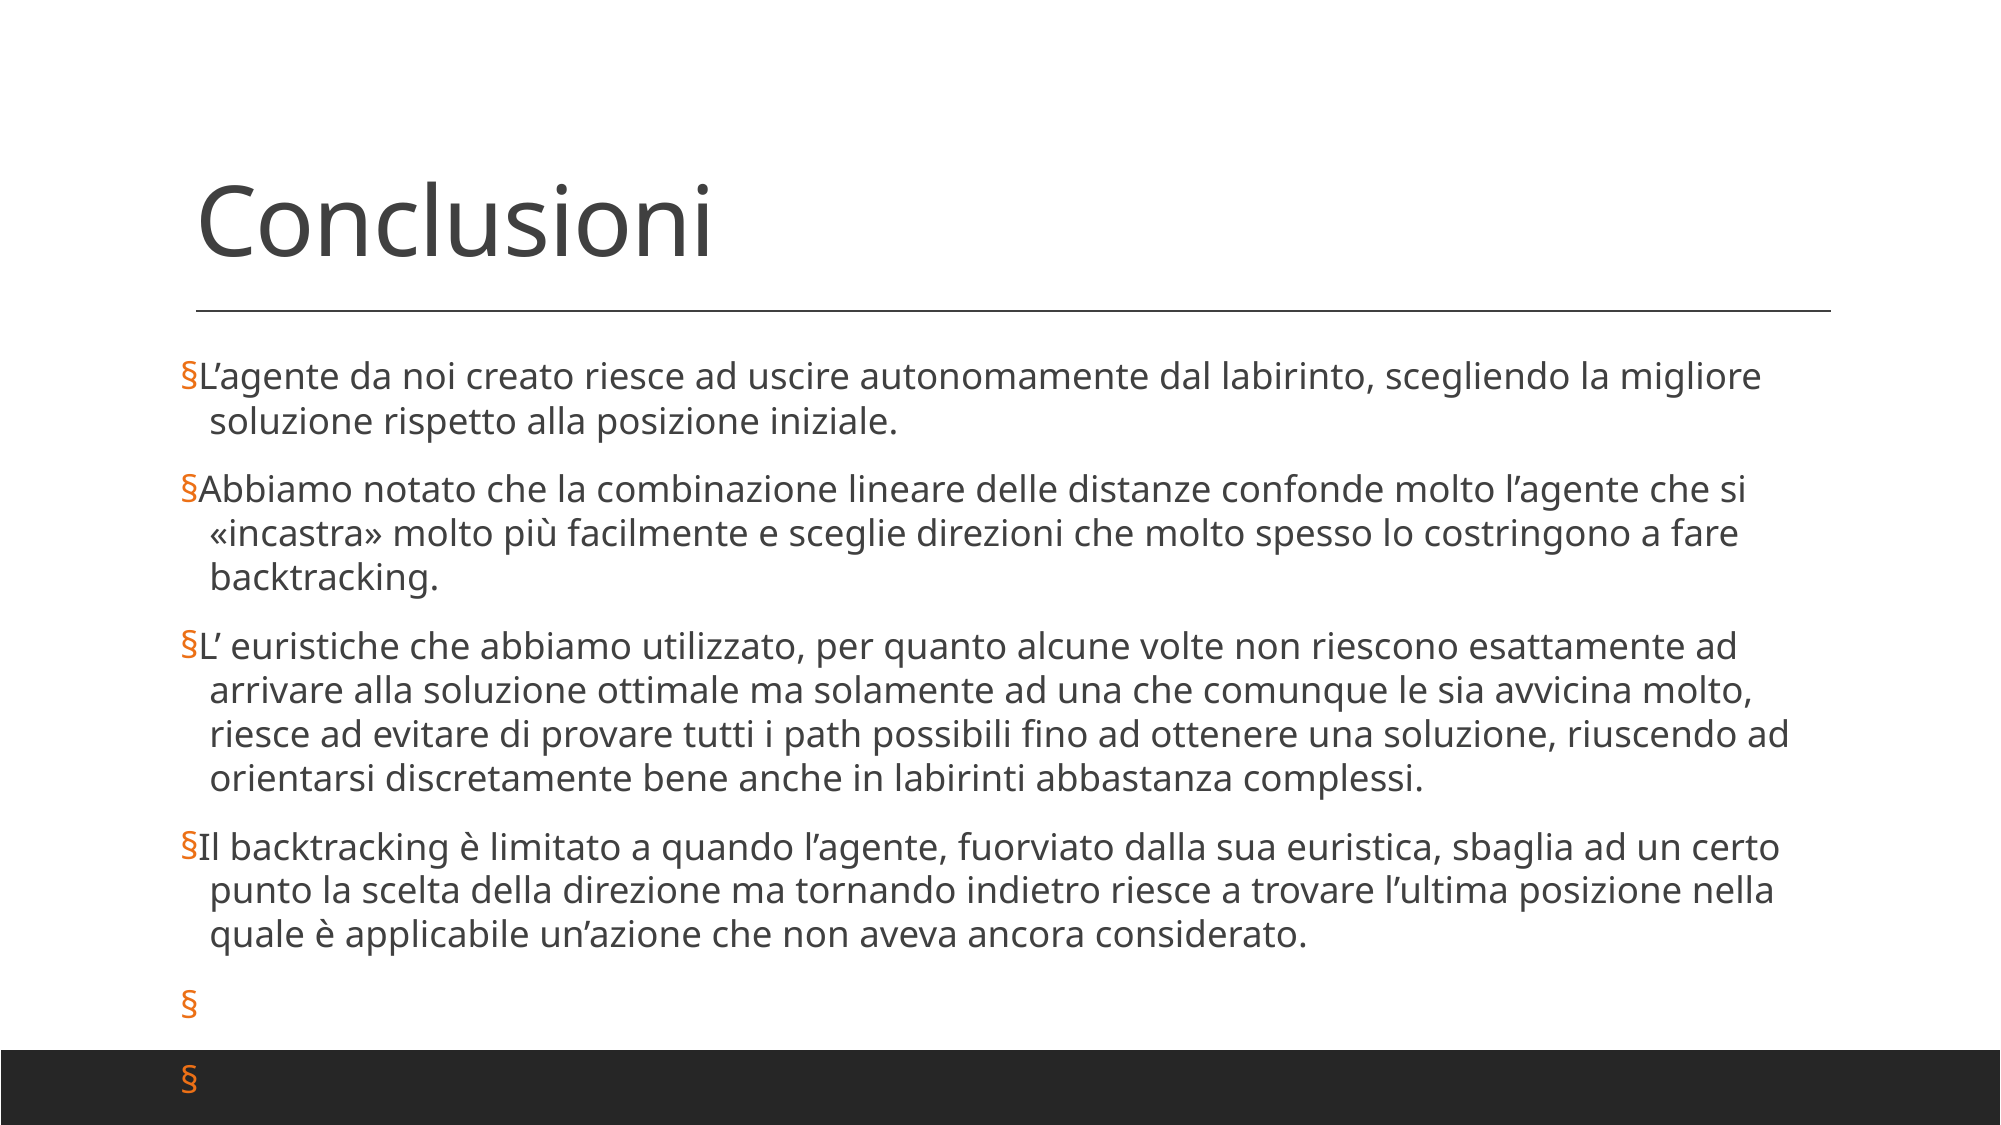

# Conclusioni
L’agente da noi creato riesce ad uscire autonomamente dal labirinto, scegliendo la migliore soluzione rispetto alla posizione iniziale.
Abbiamo notato che la combinazione lineare delle distanze confonde molto l’agente che si «incastra» molto più facilmente e sceglie direzioni che molto spesso lo costringono a fare backtracking.
L’ euristiche che abbiamo utilizzato, per quanto alcune volte non riescono esattamente ad arrivare alla soluzione ottimale ma solamente ad una che comunque le sia avvicina molto, riesce ad evitare di provare tutti i path possibili fino ad ottenere una soluzione, riuscendo ad orientarsi discretamente bene anche in labirinti abbastanza complessi.
Il backtracking è limitato a quando l’agente, fuorviato dalla sua euristica, sbaglia ad un certo punto la scelta della direzione ma tornando indietro riesce a trovare l’ultima posizione nella quale è applicabile un’azione che non aveva ancora considerato.